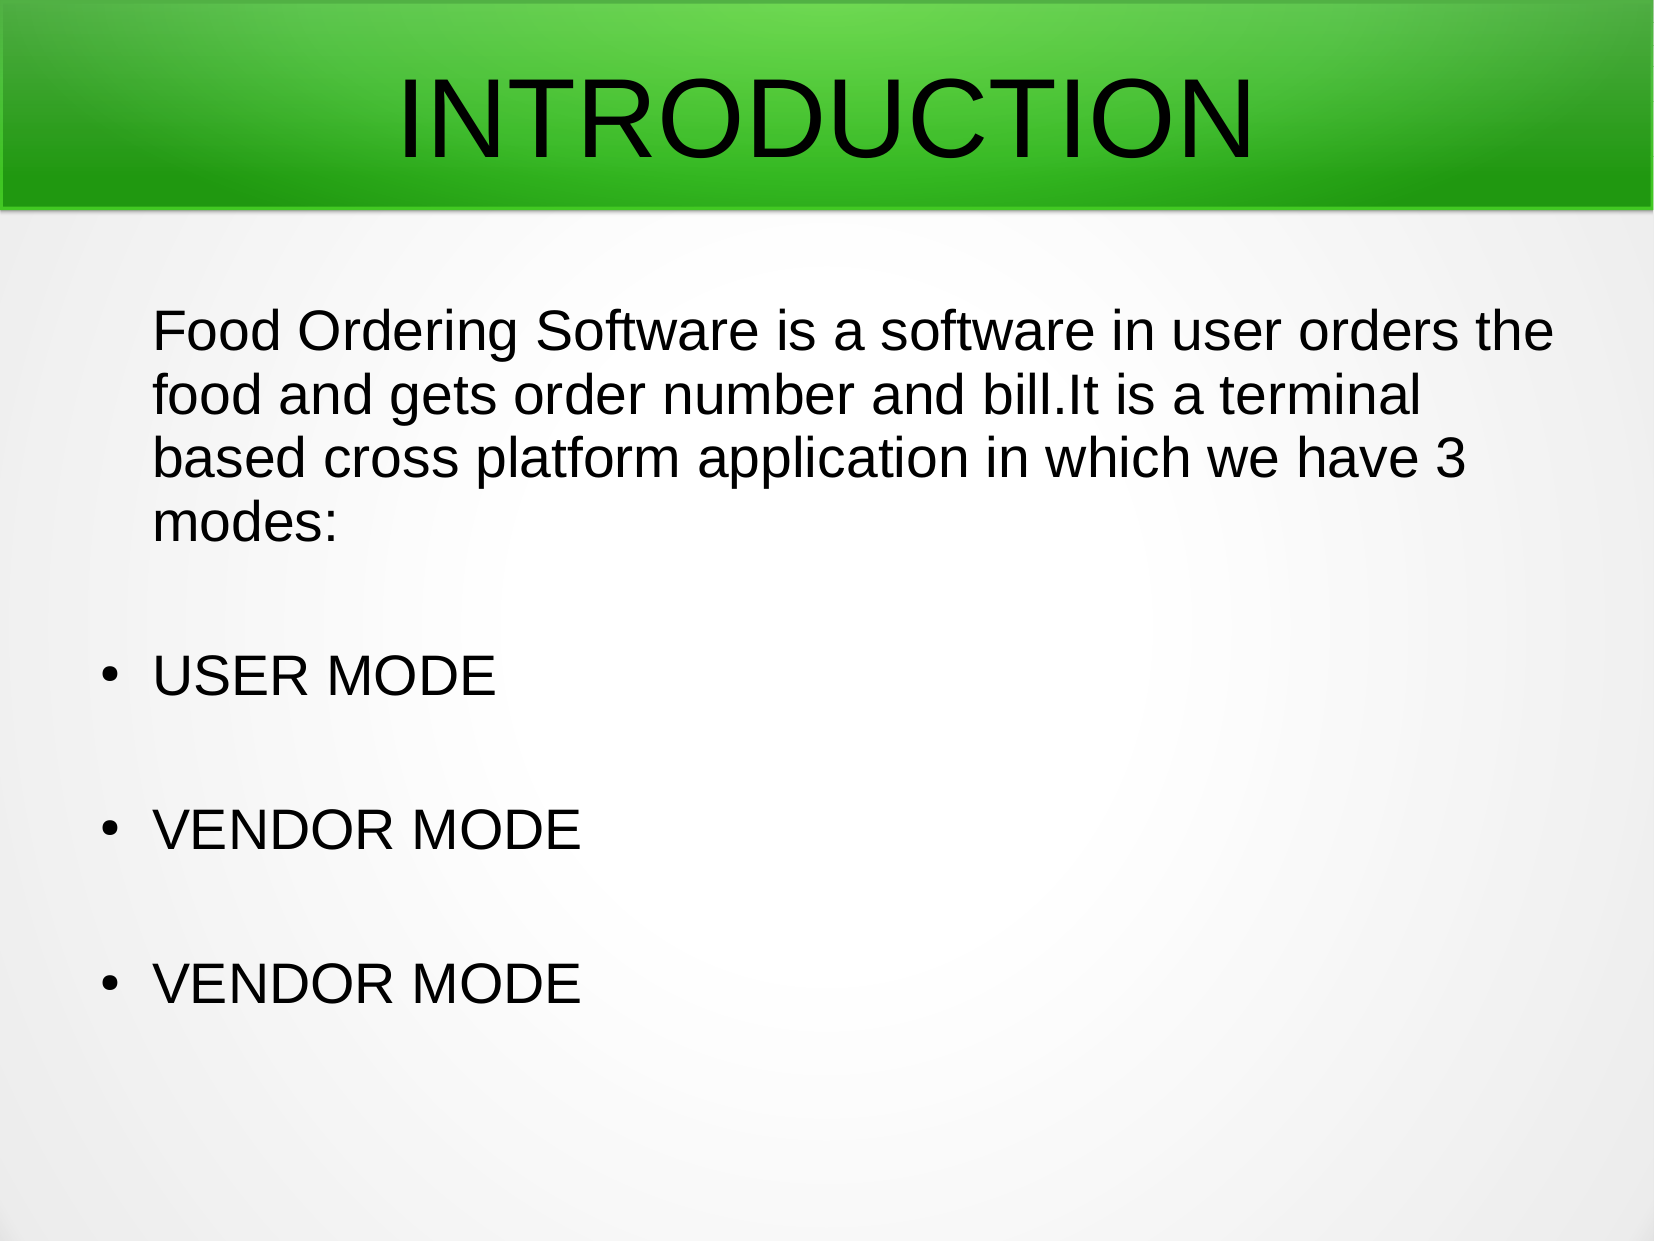

# INTRODUCTION
Food Ordering Software is a software in user orders the food and gets order number and bill.It is a terminal based cross platform application in which we have 3 modes:
USER MODE
VENDOR MODE
VENDOR MODE